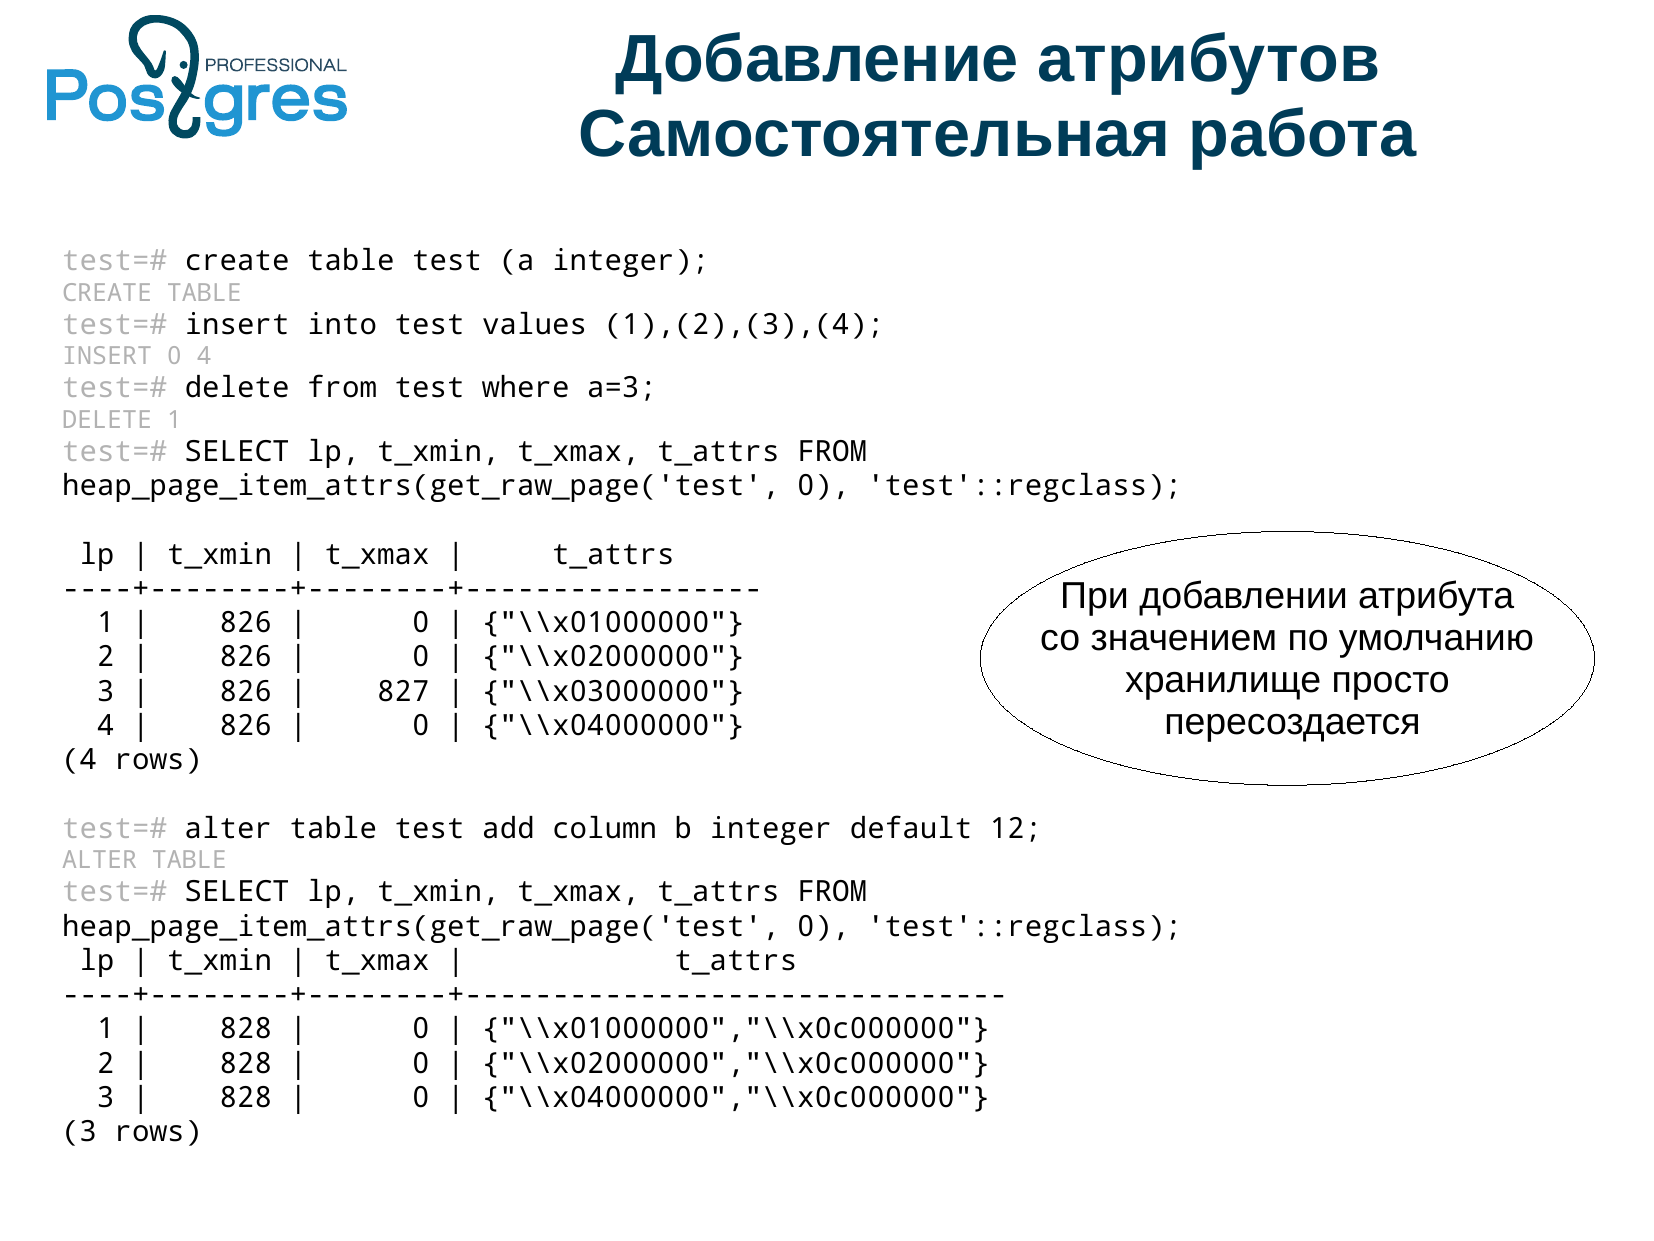

# Добавление атрибутов Самостоятельная работа
test=# create table test (a integer);
CREATE TABLE
test=# insert into test values (1),(2),(3),(4);
INSERT 0 4
test=# delete from test where a=3;
DELETE 1
test=# SELECT lp, t_xmin, t_xmax, t_attrs FROM heap_page_item_attrs(get_raw_page('test', 0), 'test'::regclass);
 lp | t_xmin | t_xmax | t_attrs
----+--------+--------+-----------------
 1 | 826 | 0 | {"\\x01000000"}
 2 | 826 | 0 | {"\\x02000000"}
 3 | 826 | 827 | {"\\x03000000"}
 4 | 826 | 0 | {"\\x04000000"}
(4 rows)
test=# alter table test add column b integer default 12;
ALTER TABLE
test=# SELECT lp, t_xmin, t_xmax, t_attrs FROM heap_page_item_attrs(get_raw_page('test', 0), 'test'::regclass);
 lp | t_xmin | t_xmax | t_attrs
----+--------+--------+-------------------------------
 1 | 828 | 0 | {"\\x01000000","\\x0c000000"}
 2 | 828 | 0 | {"\\x02000000","\\x0c000000"}
 3 | 828 | 0 | {"\\x04000000","\\x0c000000"}
(3 rows)
При добавлении атрибута
со значением по умолчанию
хранилище просто
 пересоздается